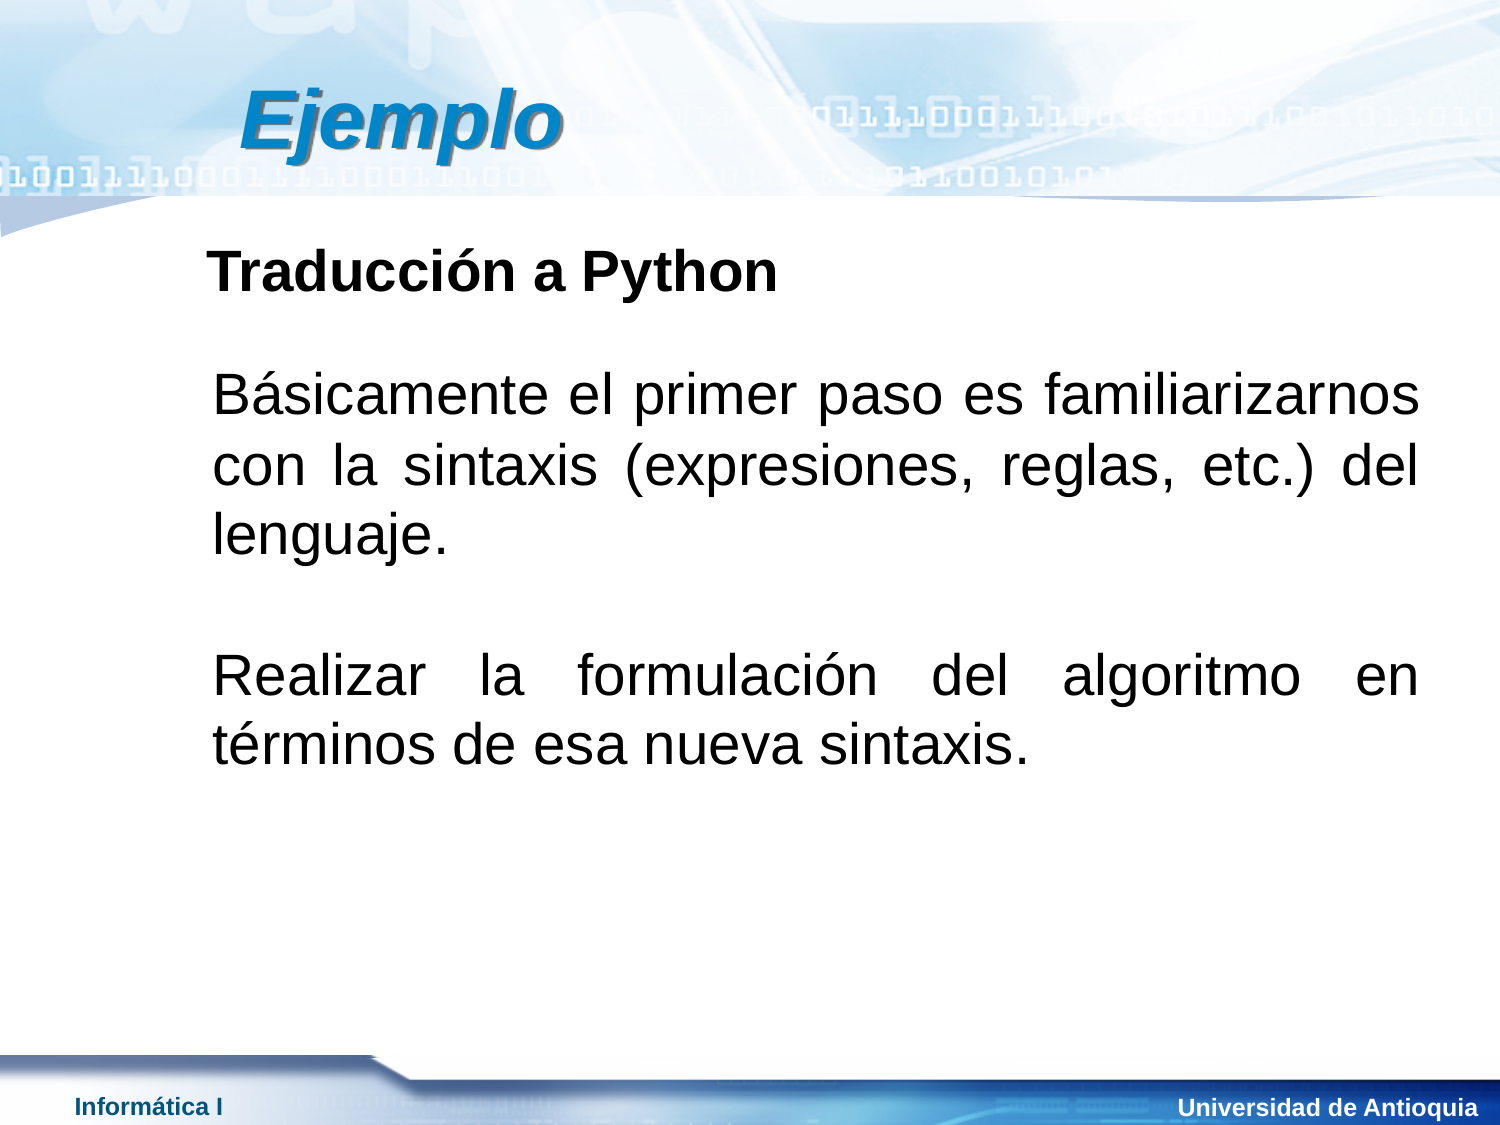

# Ejemplo
Traducción a Python
Básicamente el primer paso es familiarizarnos con la sintaxis (expresiones, reglas, etc.) del lenguaje.
Realizar la formulación del algoritmo en términos de esa nueva sintaxis.